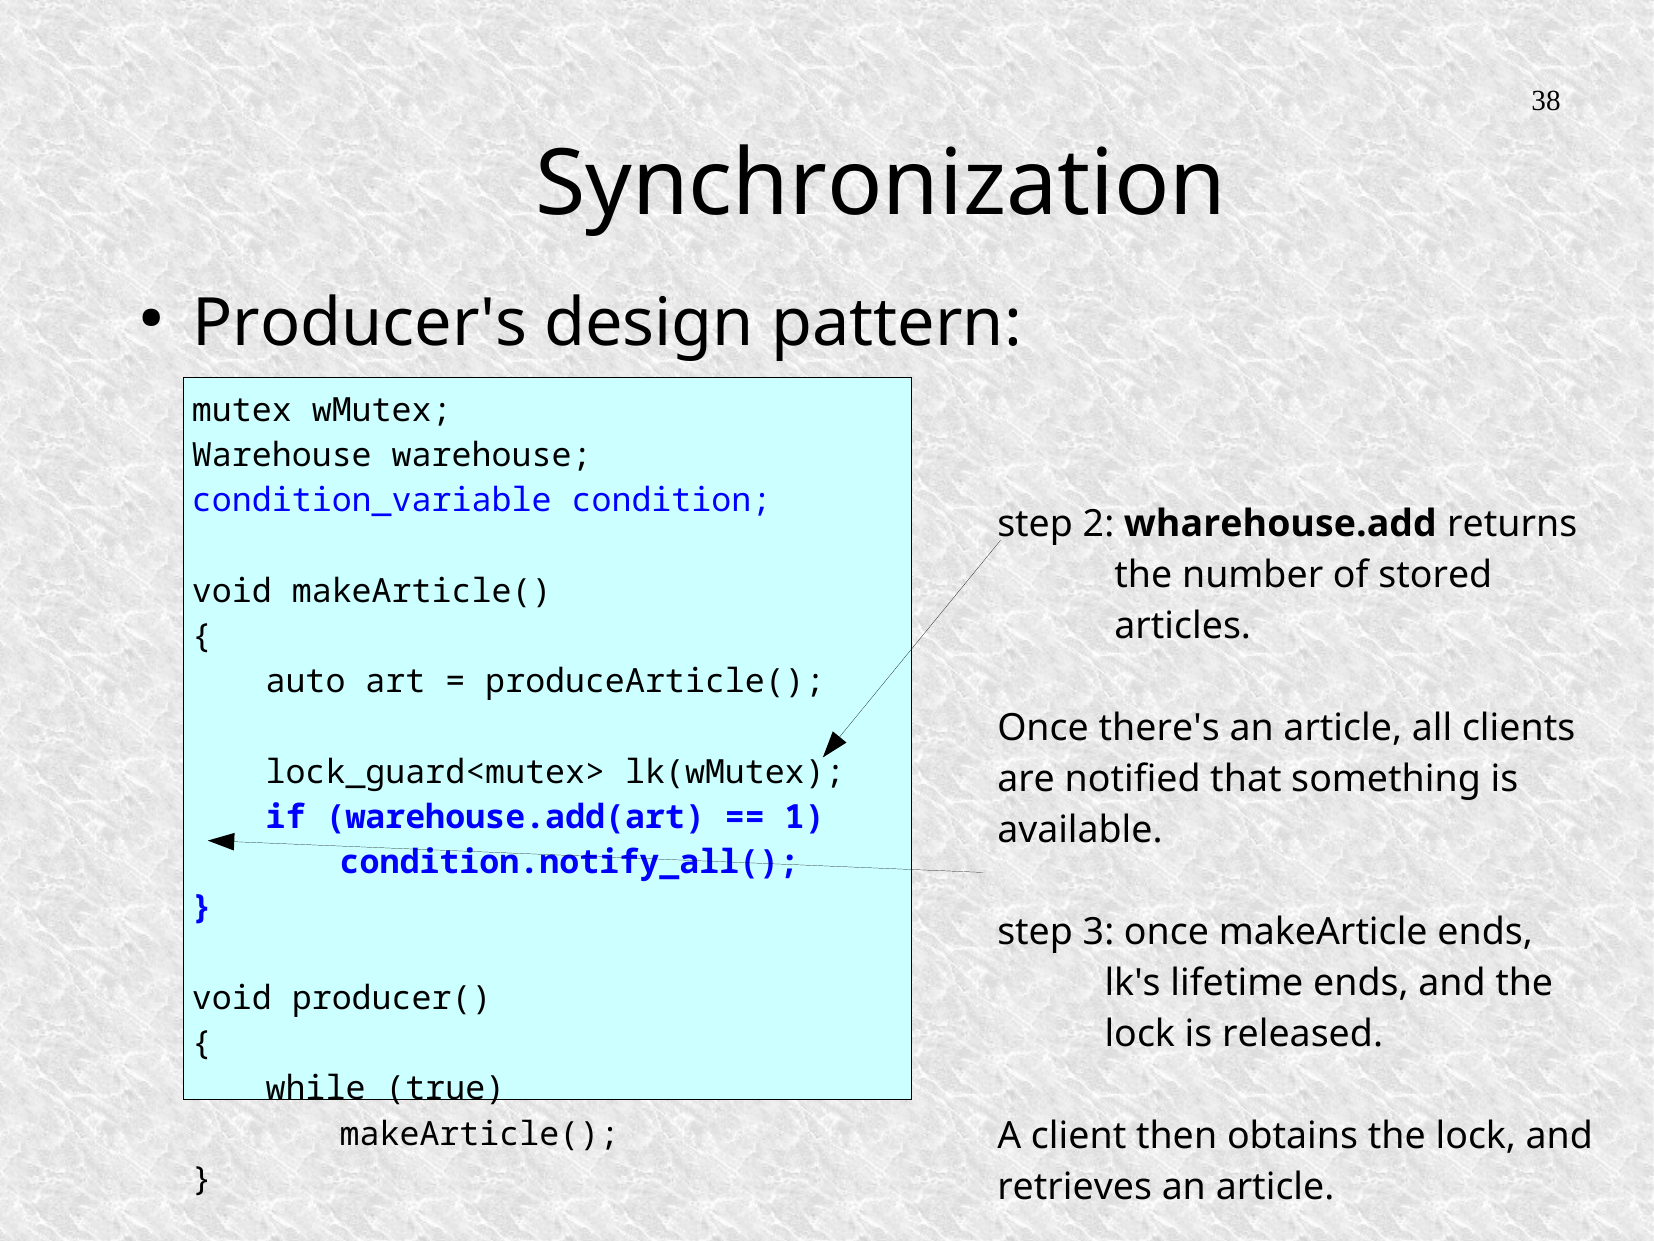

# Synchronization
38
Producer's design pattern:
mutex wMutex;
Warehouse warehouse;
condition_variable condition;
void makeArticle()
{
	auto art = produceArticle();
	lock_guard<mutex> lk(wMutex);
	if (warehouse.add(art) == 1)
		condition.notify_all();
}
void producer()
{
	while (true)
		makeArticle();
}
step 2: wharehouse.add returns
 the number of stored
 articles.
Once there's an article, all clients
are notified that something is
available.
step 3: once makeArticle ends,
 lk's lifetime ends, and the
 lock is released.
A client then obtains the lock, and
retrieves an article.